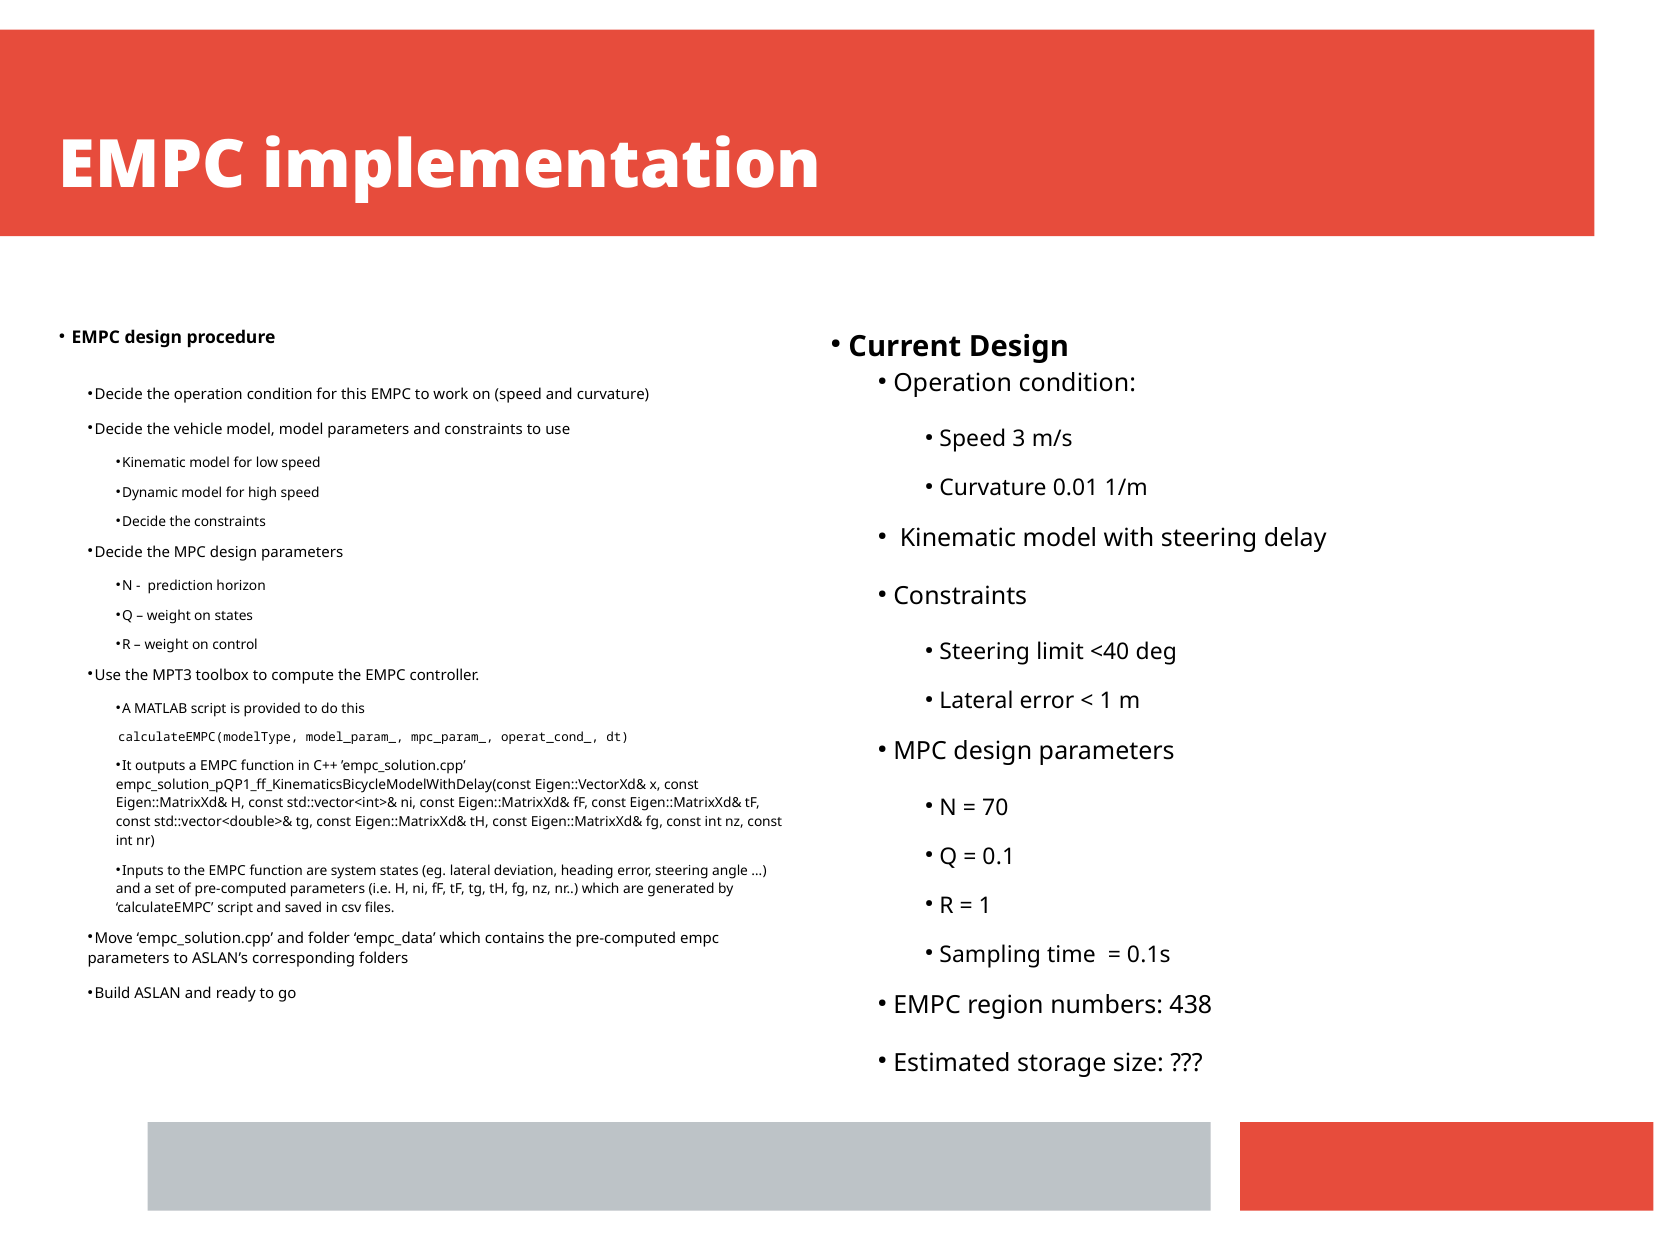

# EMPC implementation
 EMPC design procedure
 Decide the operation condition for this EMPC to work on (speed and curvature)
 Decide the vehicle model, model parameters and constraints to use
 Kinematic model for low speed
 Dynamic model for high speed
 Decide the constraints
 Decide the MPC design parameters
 N - prediction horizon
 Q – weight on states
 R – weight on control
 Use the MPT3 toolbox to compute the EMPC controller.
 A MATLAB script is provided to do this
calculateEMPC(modelType, model_param_, mpc_param_, operat_cond_, dt)
 It outputs a EMPC function in C++ ’empc_solution.cpp’ empc_solution_pQP1_ff_KinematicsBicycleModelWithDelay(const Eigen::VectorXd& x, const Eigen::MatrixXd& H, const std::vector<int>& ni, const Eigen::MatrixXd& fF, const Eigen::MatrixXd& tF, const std::vector<double>& tg, const Eigen::MatrixXd& tH, const Eigen::MatrixXd& fg, const int nz, const int nr)
 Inputs to the EMPC function are system states (eg. lateral deviation, heading error, steering angle …) and a set of pre-computed parameters (i.e. H, ni, fF, tF, tg, tH, fg, nz, nr..) which are generated by ‘calculateEMPC’ script and saved in csv files.
 Move ‘empc_solution.cpp’ and folder ‘empc_data’ which contains the pre-computed empc parameters to ASLAN’s corresponding folders
 Build ASLAN and ready to go
 Current Design
 Operation condition:
 Speed 3 m/s
 Curvature 0.01 1/m
 Kinematic model with steering delay
 Constraints
 Steering limit <40 deg
 Lateral error < 1 m
 MPC design parameters
 N = 70
 Q = 0.1
 R = 1
 Sampling time = 0.1s
 EMPC region numbers: 438
 Estimated storage size: ???